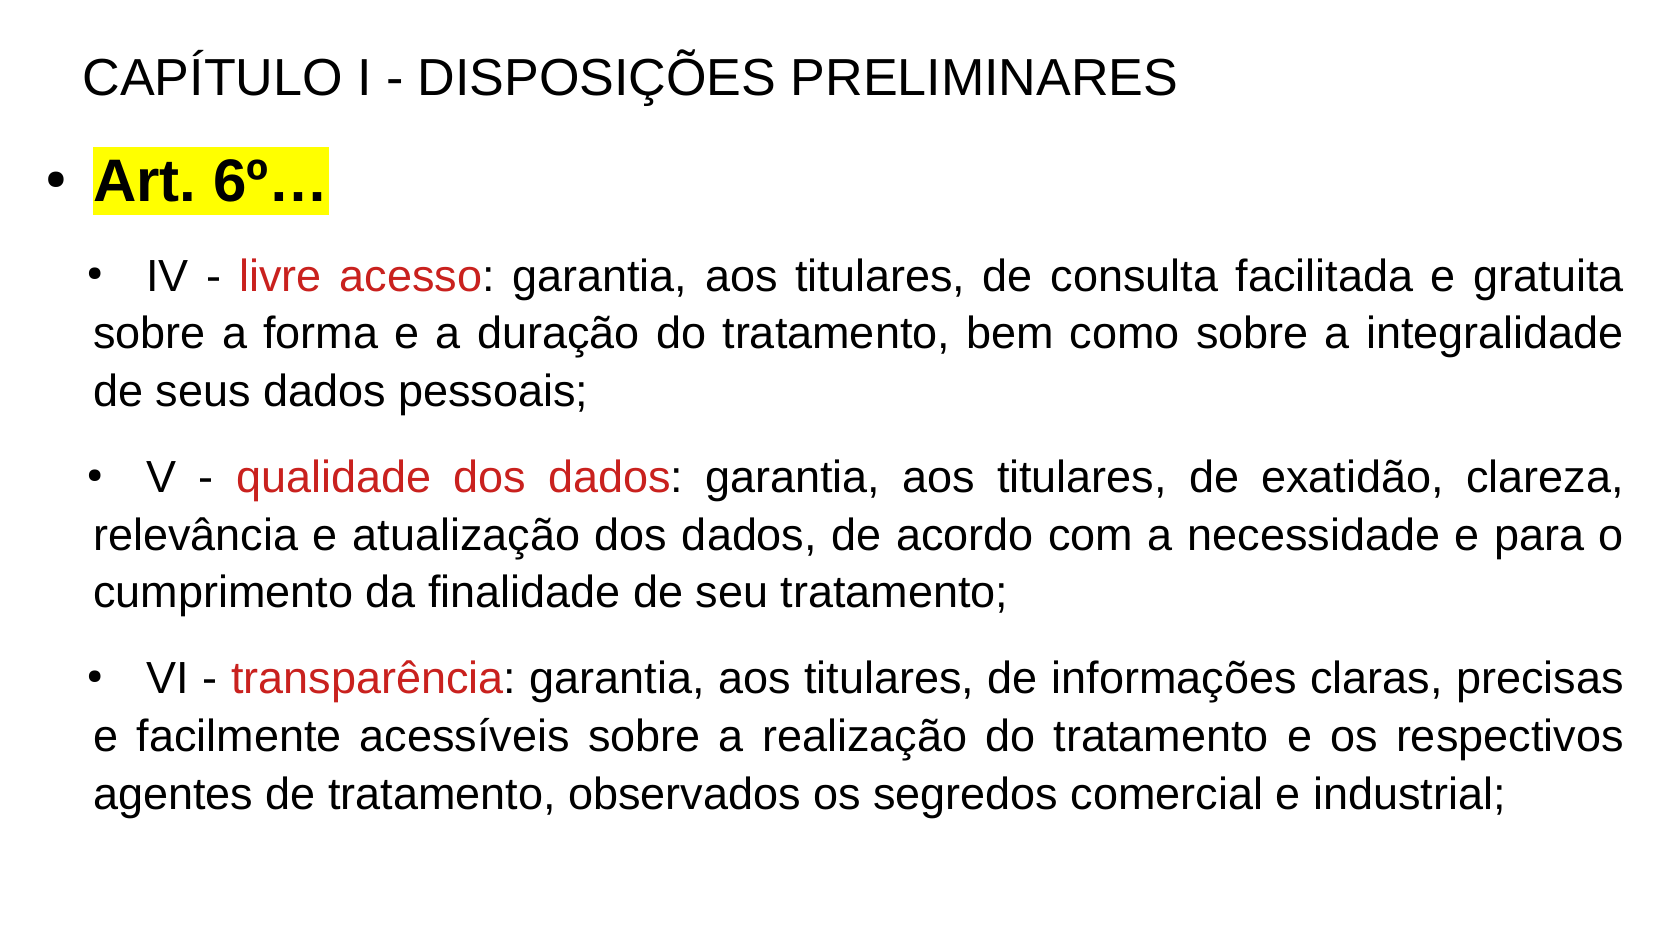

# CAPÍTULO I - DISPOSIÇÕES PRELIMINARES
Art. 6º…
IV - livre acesso: garantia, aos titulares, de consulta facilitada e gratuita sobre a forma e a duração do tratamento, bem como sobre a integralidade de seus dados pessoais;
V - qualidade dos dados: garantia, aos titulares, de exatidão, clareza, relevância e atualização dos dados, de acordo com a necessidade e para o cumprimento da finalidade de seu tratamento;
VI - transparência: garantia, aos titulares, de informações claras, precisas e facilmente acessíveis sobre a realização do tratamento e os respectivos agentes de tratamento, observados os segredos comercial e industrial;